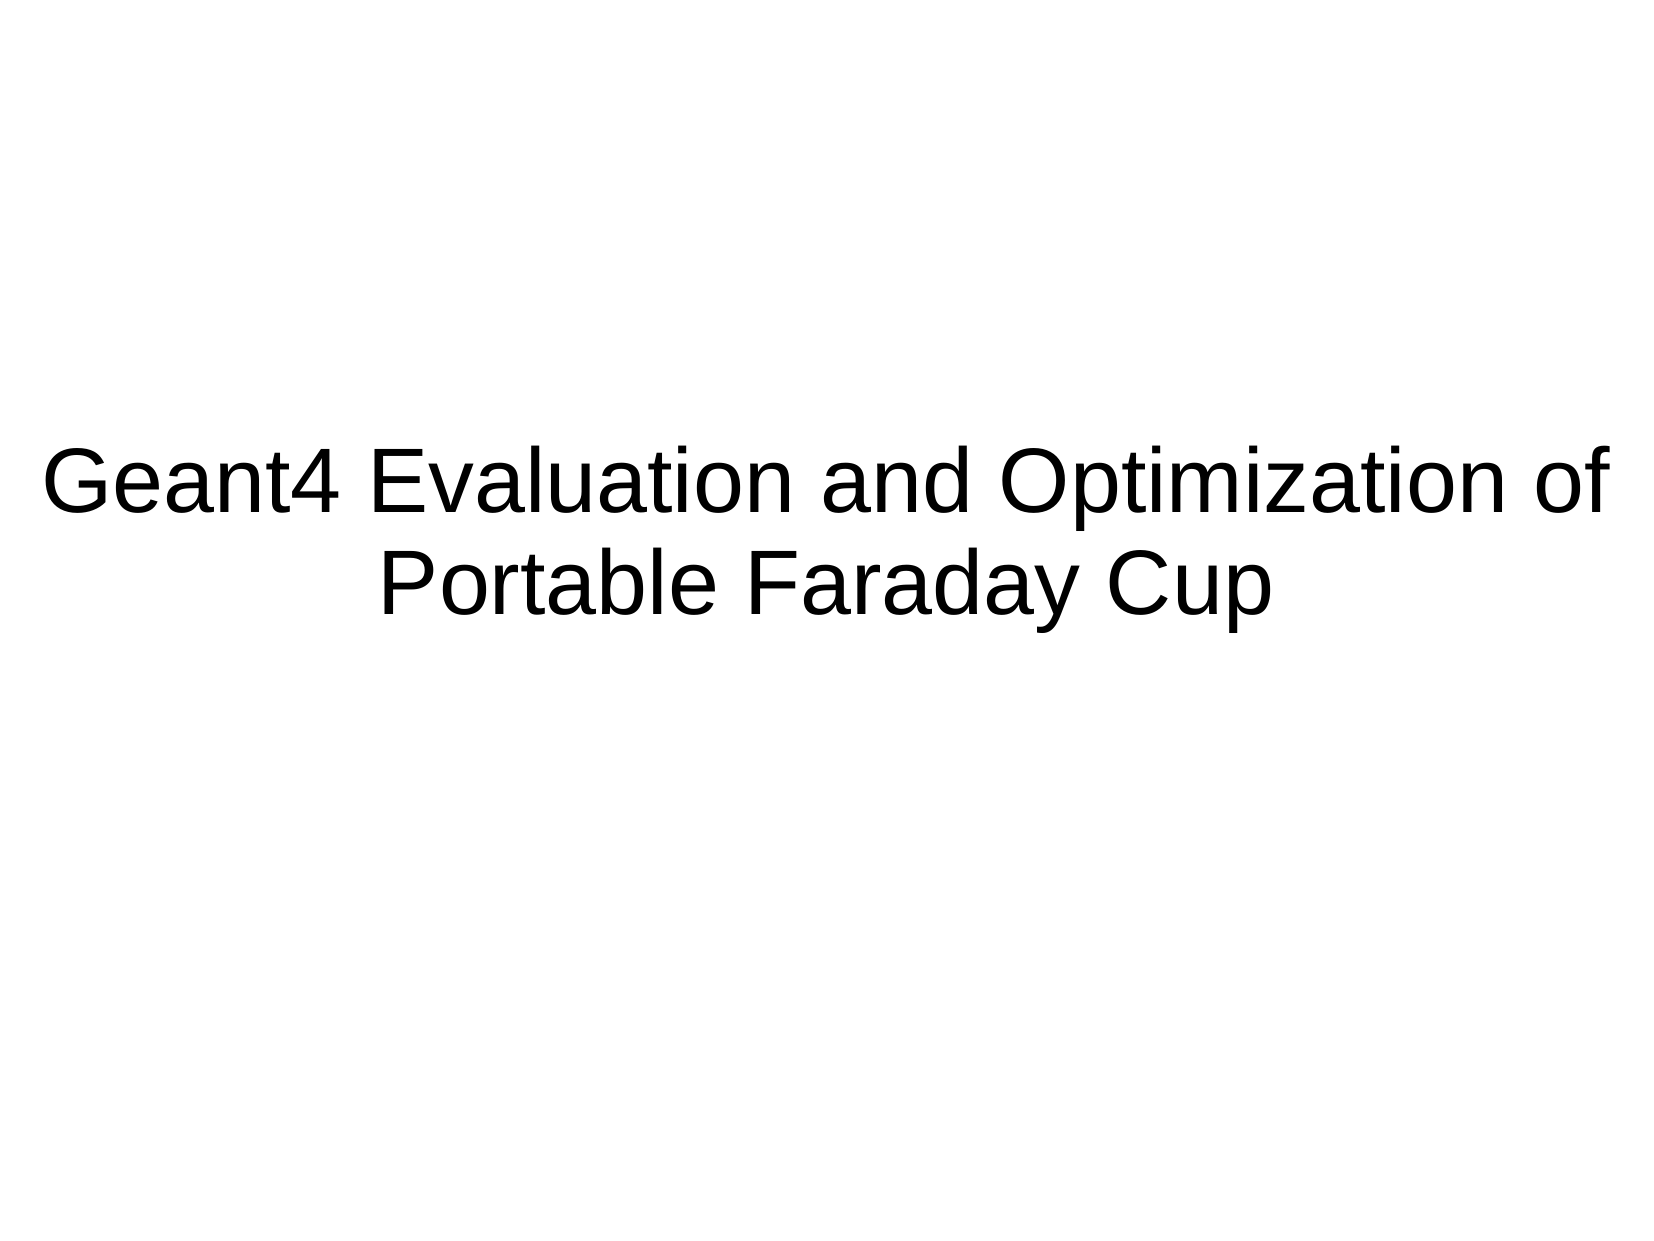

# Geant4 Evaluation and Optimization of Portable Faraday Cup